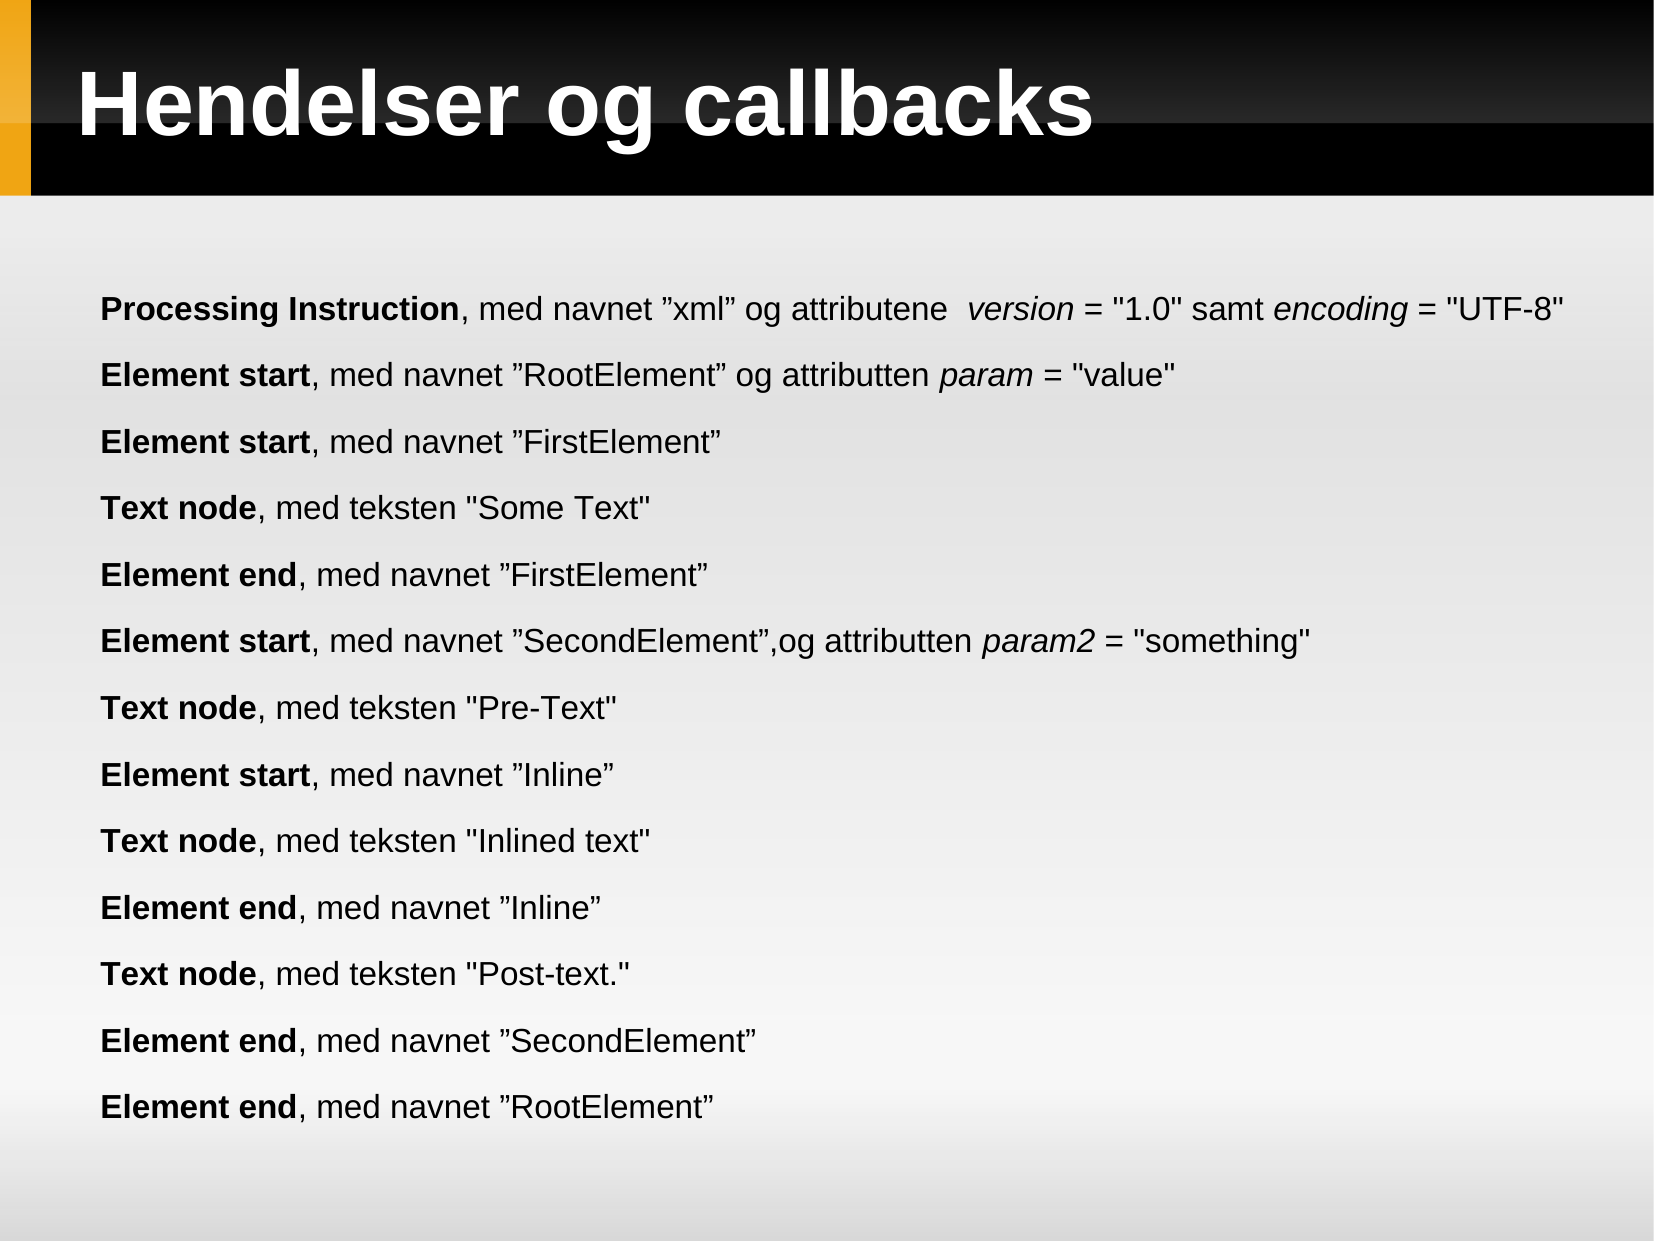

# Hendelser og callbacks
Processing Instruction, med navnet ”xml” og attributene version = "1.0" samt encoding = "UTF-8"
Element start, med navnet ”RootElement” og attributten param = "value"
Element start, med navnet ”FirstElement”
Text node, med teksten "Some Text"
Element end, med navnet ”FirstElement”
Element start, med navnet ”SecondElement”,og attributten param2 = "something"
Text node, med teksten "Pre-Text"
Element start, med navnet ”Inline”
Text node, med teksten "Inlined text"
Element end, med navnet ”Inline”
Text node, med teksten "Post-text."
Element end, med navnet ”SecondElement”
Element end, med navnet ”RootElement”